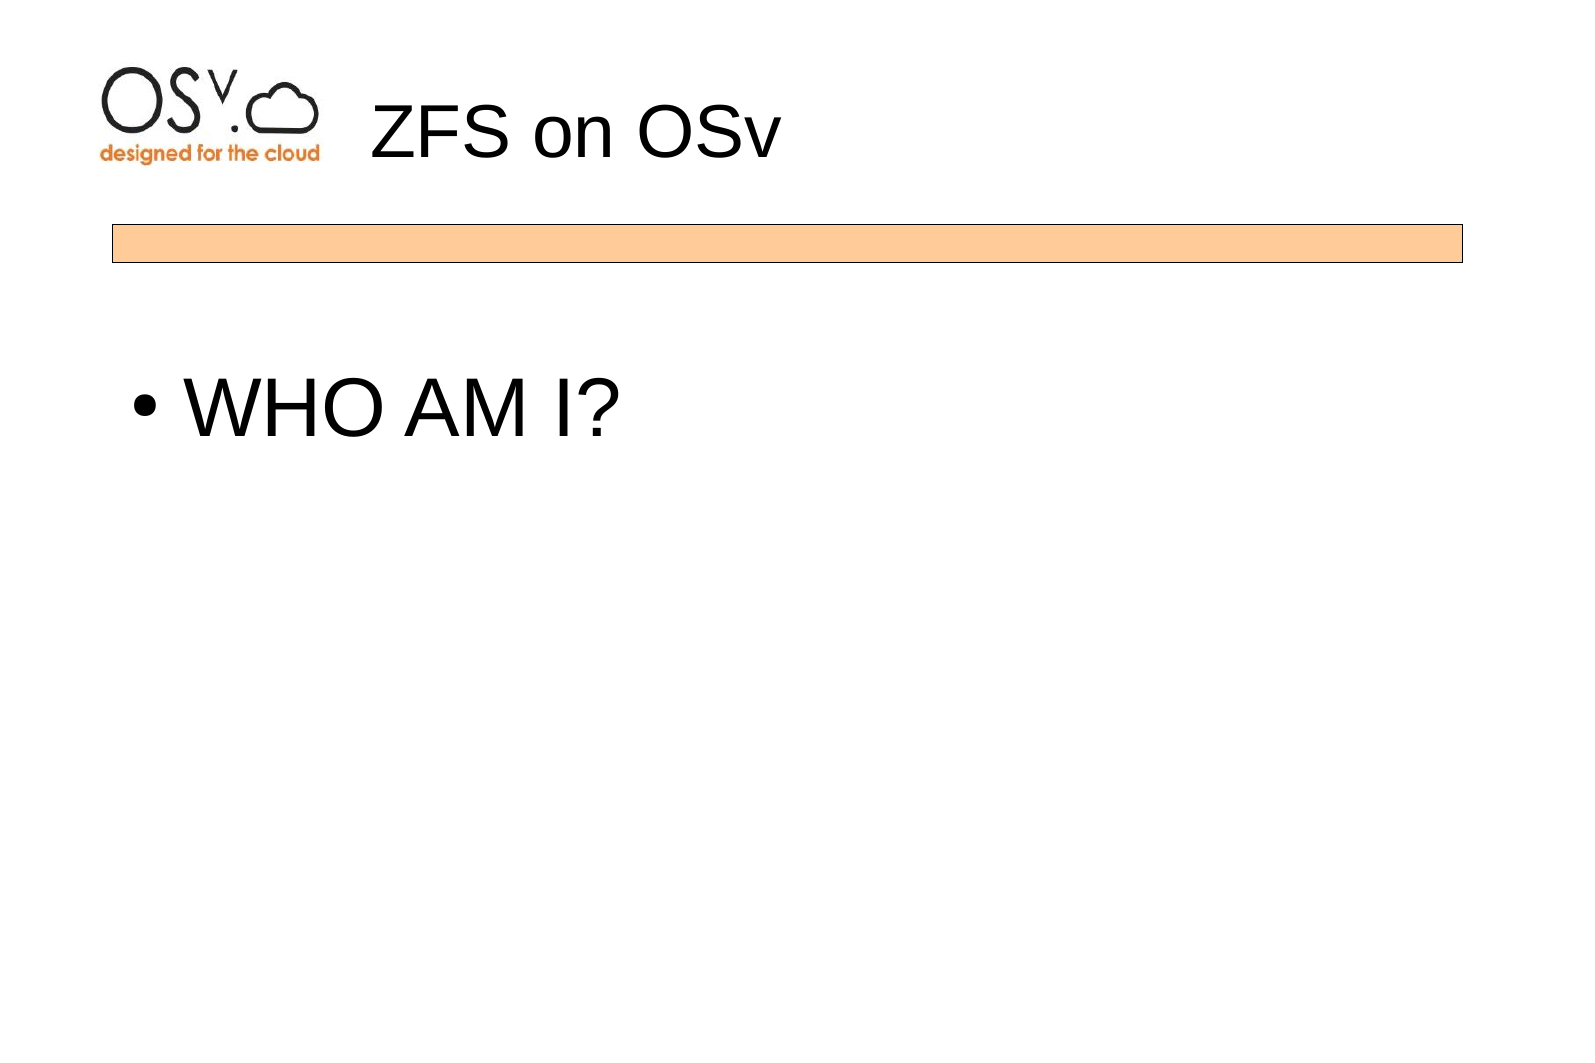

# ZFS on OSv
WHO AM I?